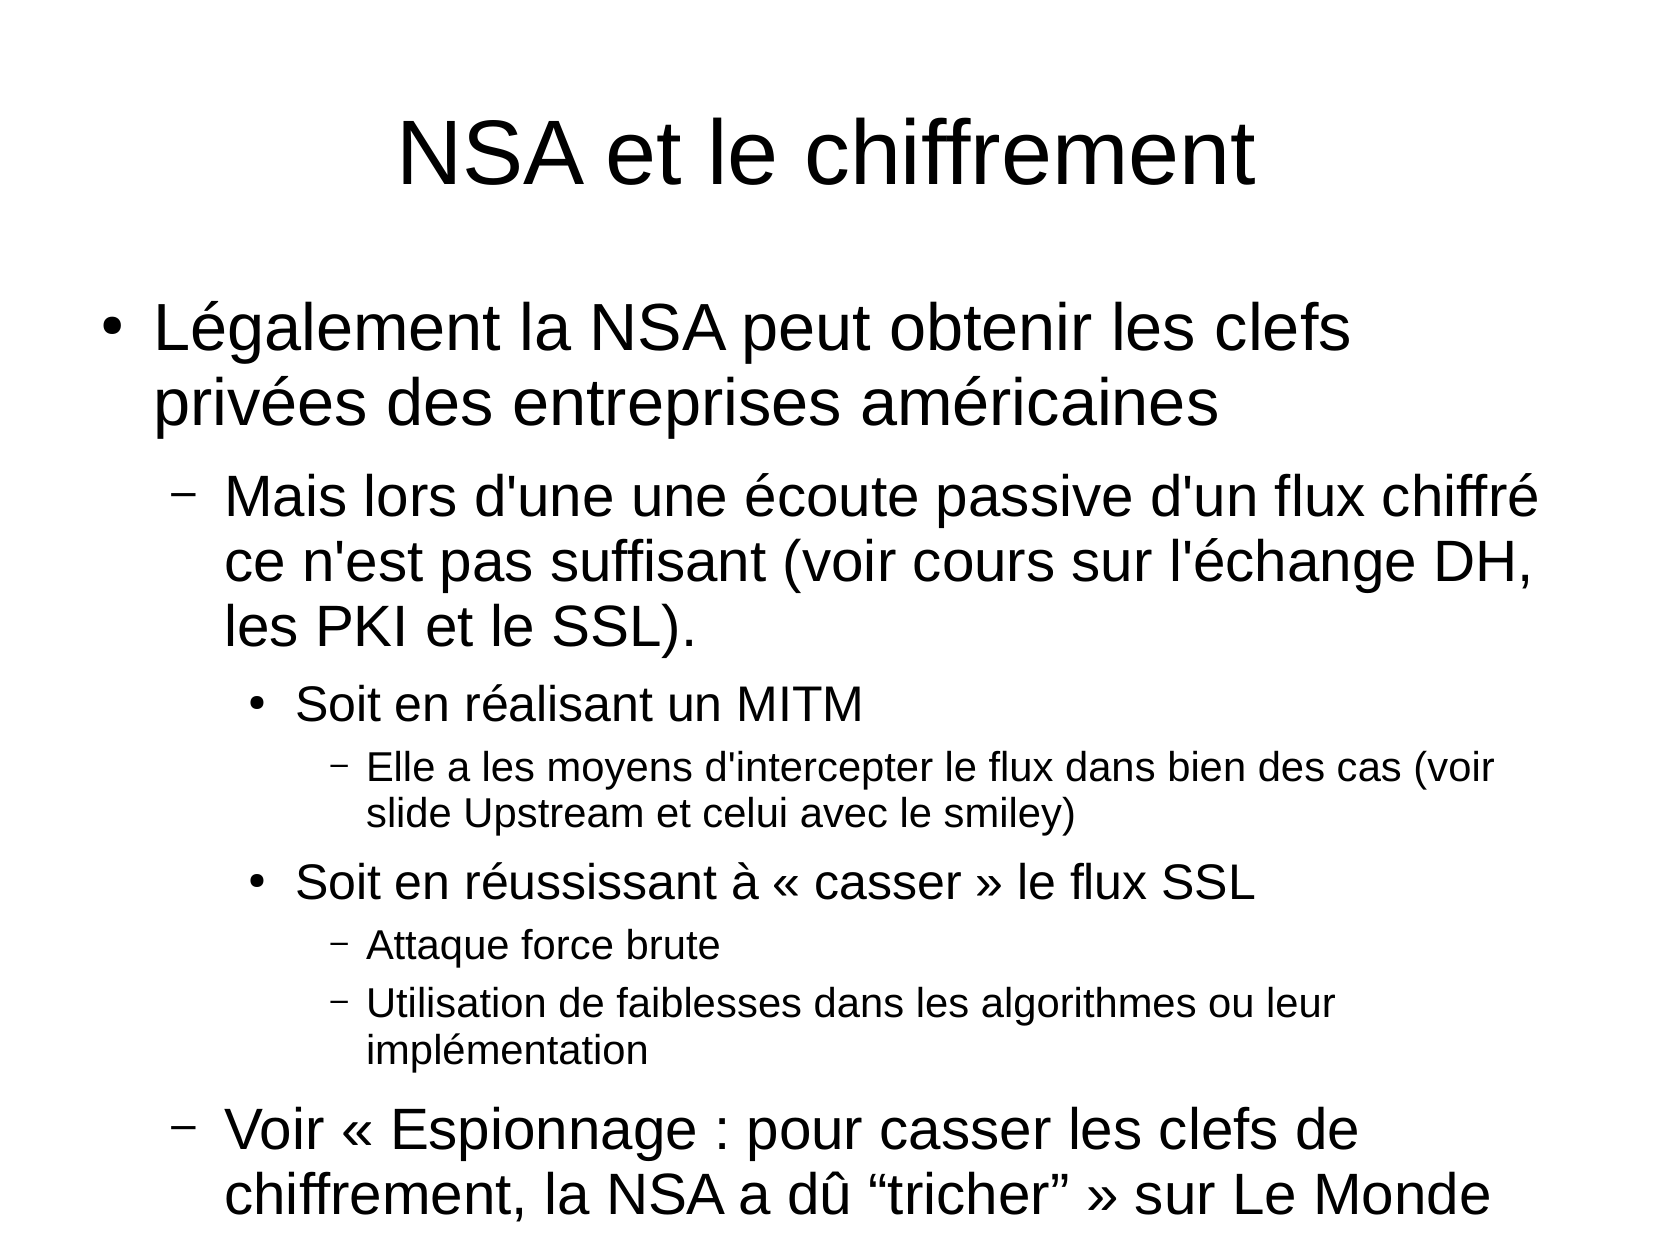

# NSA et le chiffrement
Légalement la NSA peut obtenir les clefs privées des entreprises américaines
Mais lors d'une une écoute passive d'un flux chiffré ce n'est pas suffisant (voir cours sur l'échange DH, les PKI et le SSL).
Soit en réalisant un MITM
Elle a les moyens d'intercepter le flux dans bien des cas (voir slide Upstream et celui avec le smiley)
Soit en réussissant à « casser » le flux SSL
Attaque force brute
Utilisation de faiblesses dans les algorithmes ou leur implémentation
Voir « Espionnage : pour casser les clefs de chiffrement, la NSA a dû “tricher” » sur Le Monde